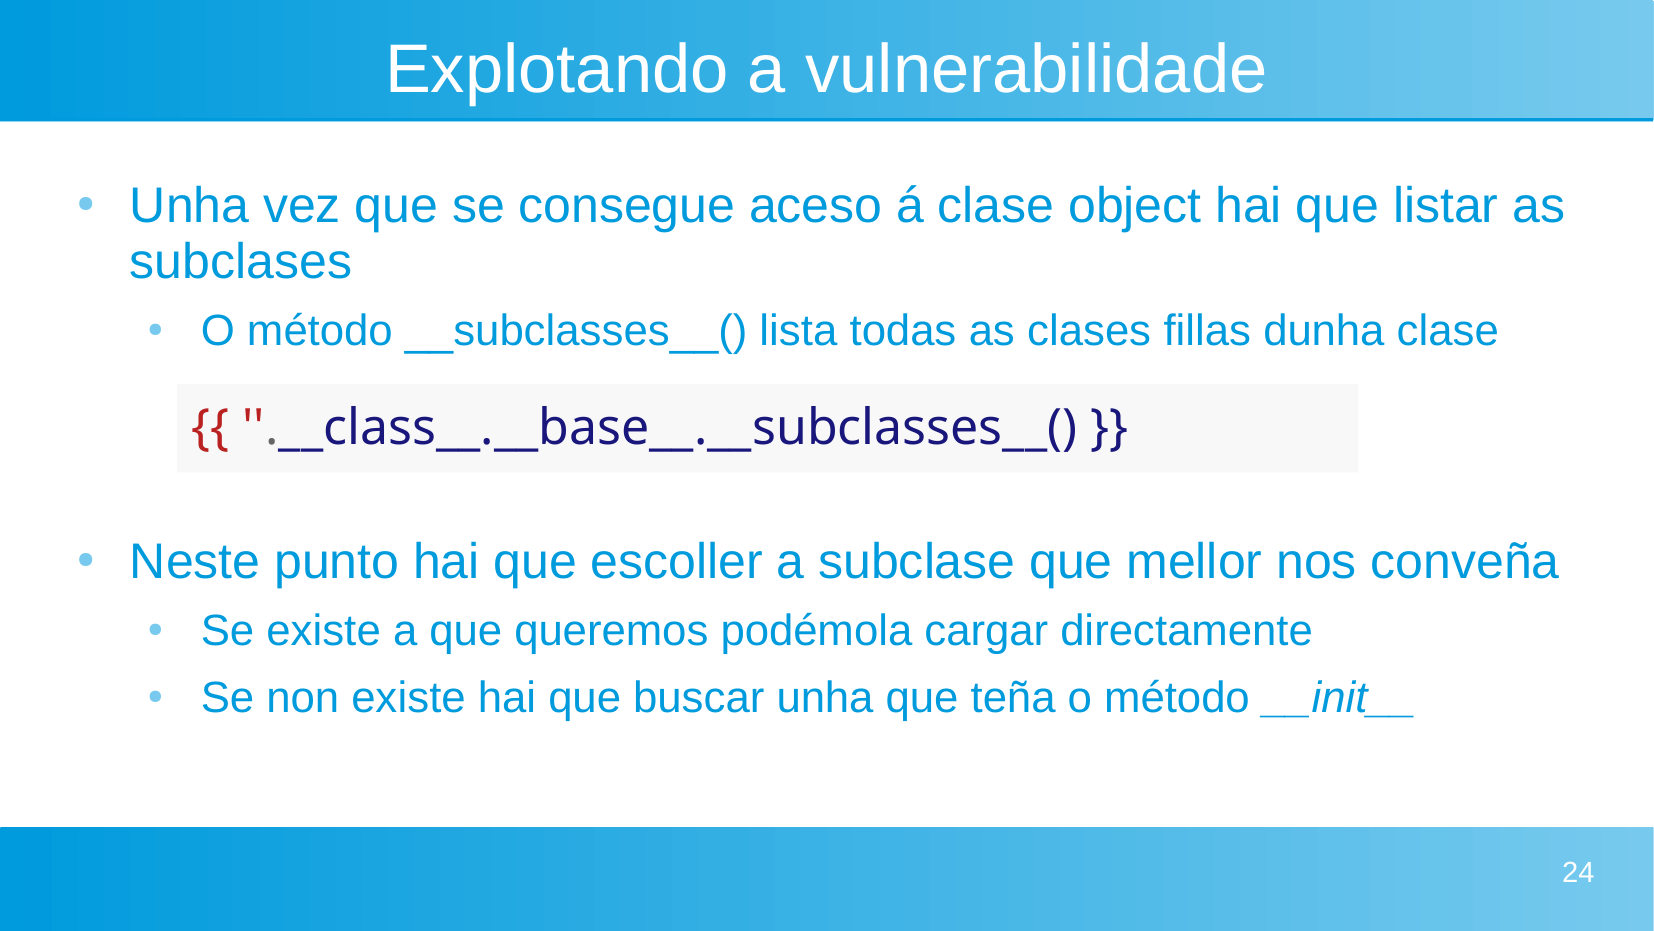

# Explotando a vulnerabilidade
Unha vez que se consegue aceso á clase object hai que listar as subclases
O método __subclasses__() lista todas as clases fillas dunha clase
Neste punto hai que escoller a subclase que mellor nos conveña
Se existe a que queremos podémola cargar directamente
Se non existe hai que buscar unha que teña o método __init__
{{ ''.__class__.__base__.__subclasses__() }}
24